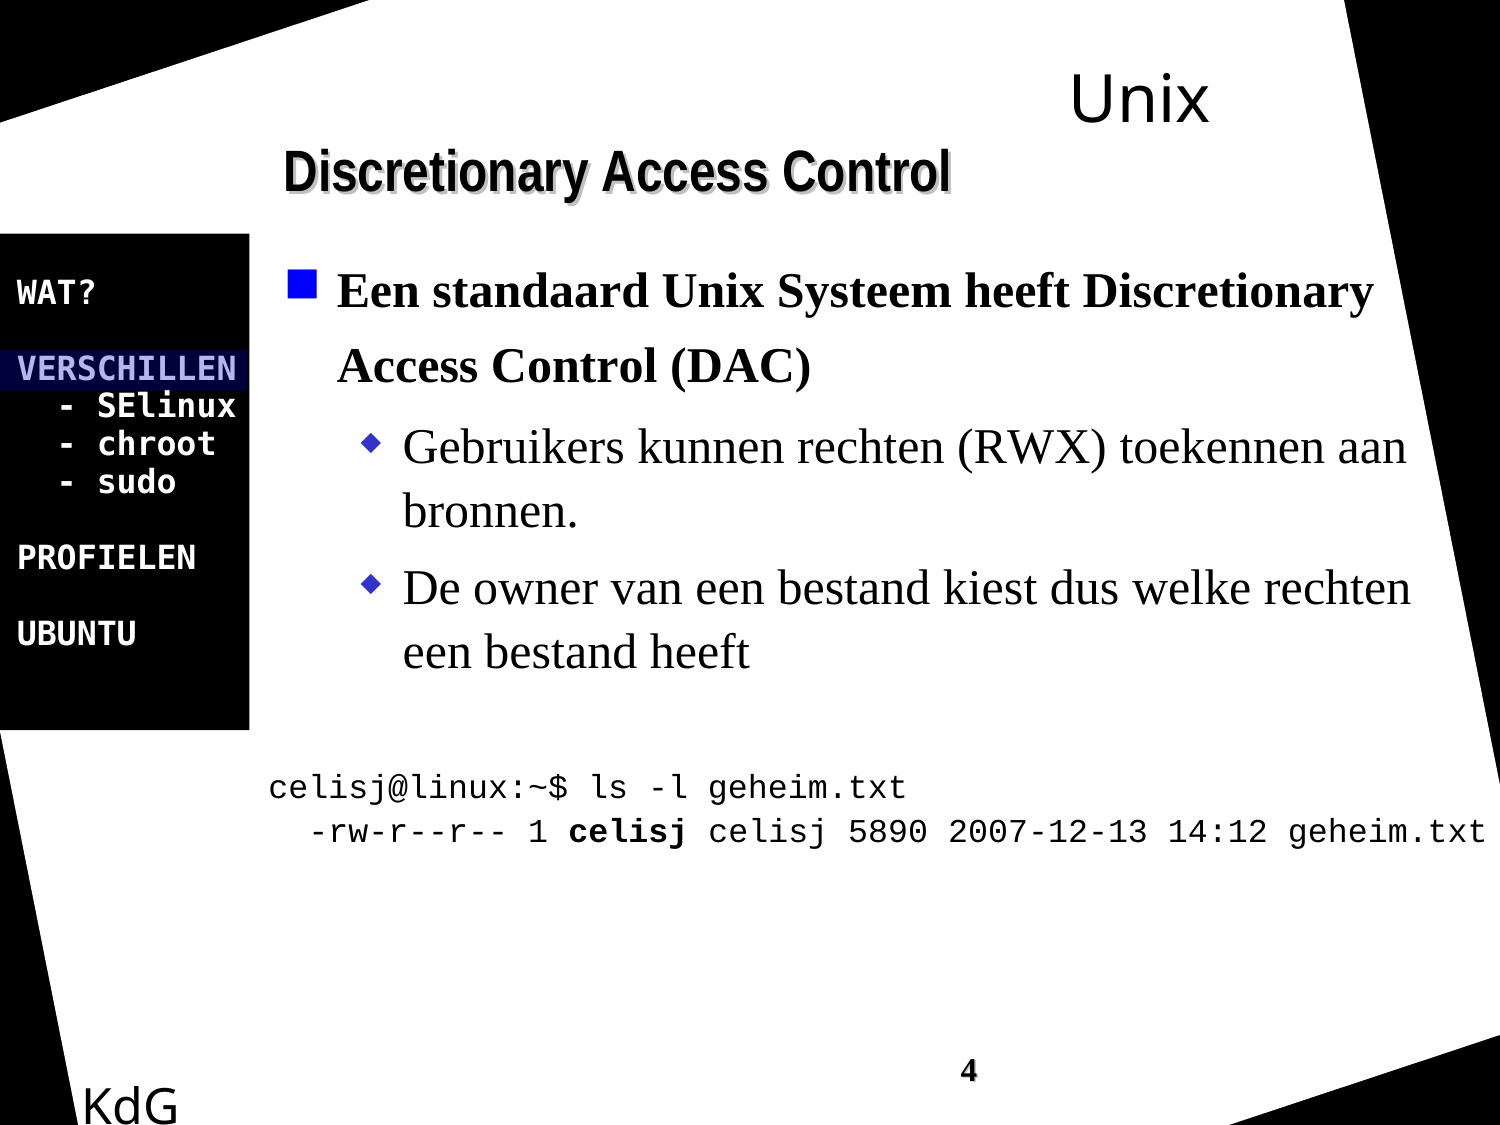

# Discretionary Access Control
Unix
Een standaard Unix Systeem heeft Discretionary Access Control (DAC)‏
Gebruikers kunnen rechten (RWX) toekennen aan bronnen.
De owner van een bestand kiest dus welke rechten een bestand heeft
celisj@linux:~$ ls -l geheim.txt
 -rw-r--r-- 1 celisj celisj 5890 2007-12-13 14:12 geheim.txt